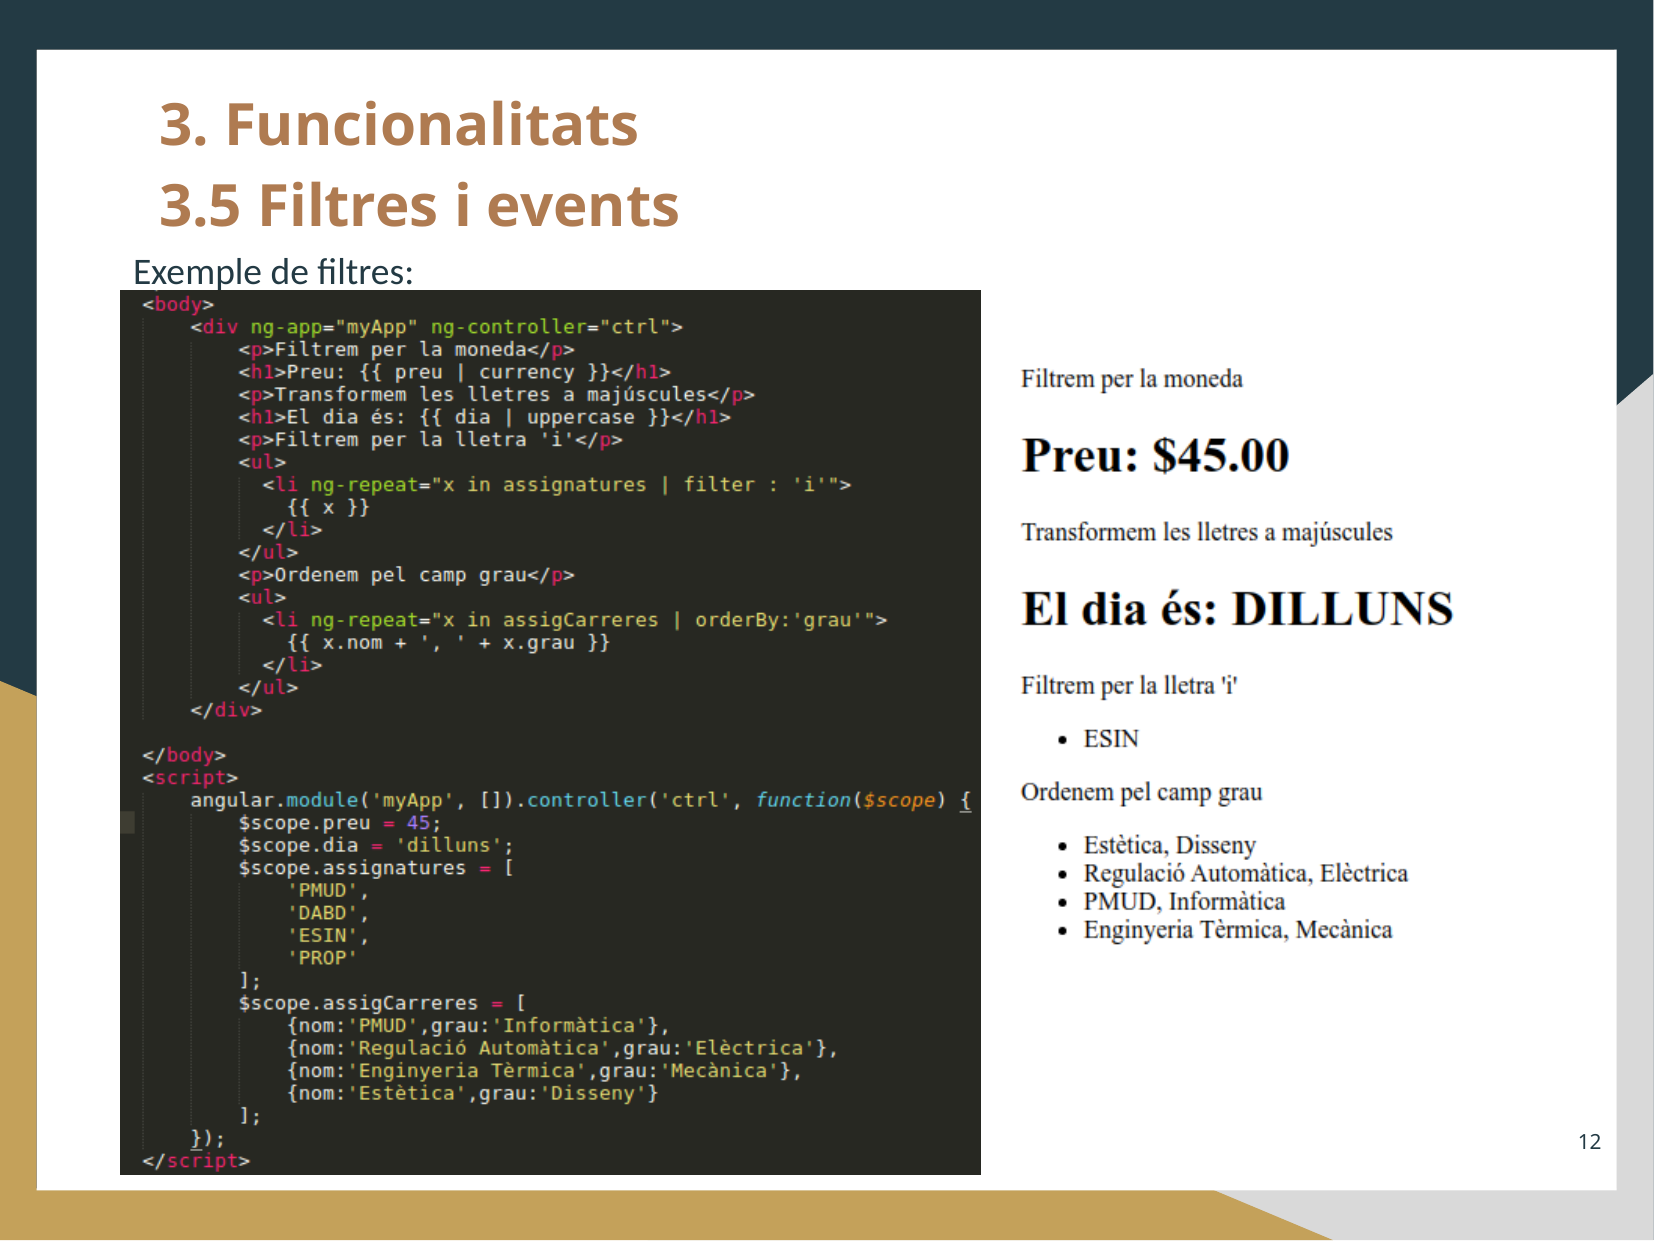

# 3. Funcionalitats 3.5 Filtres i events
Exemple de filtres: